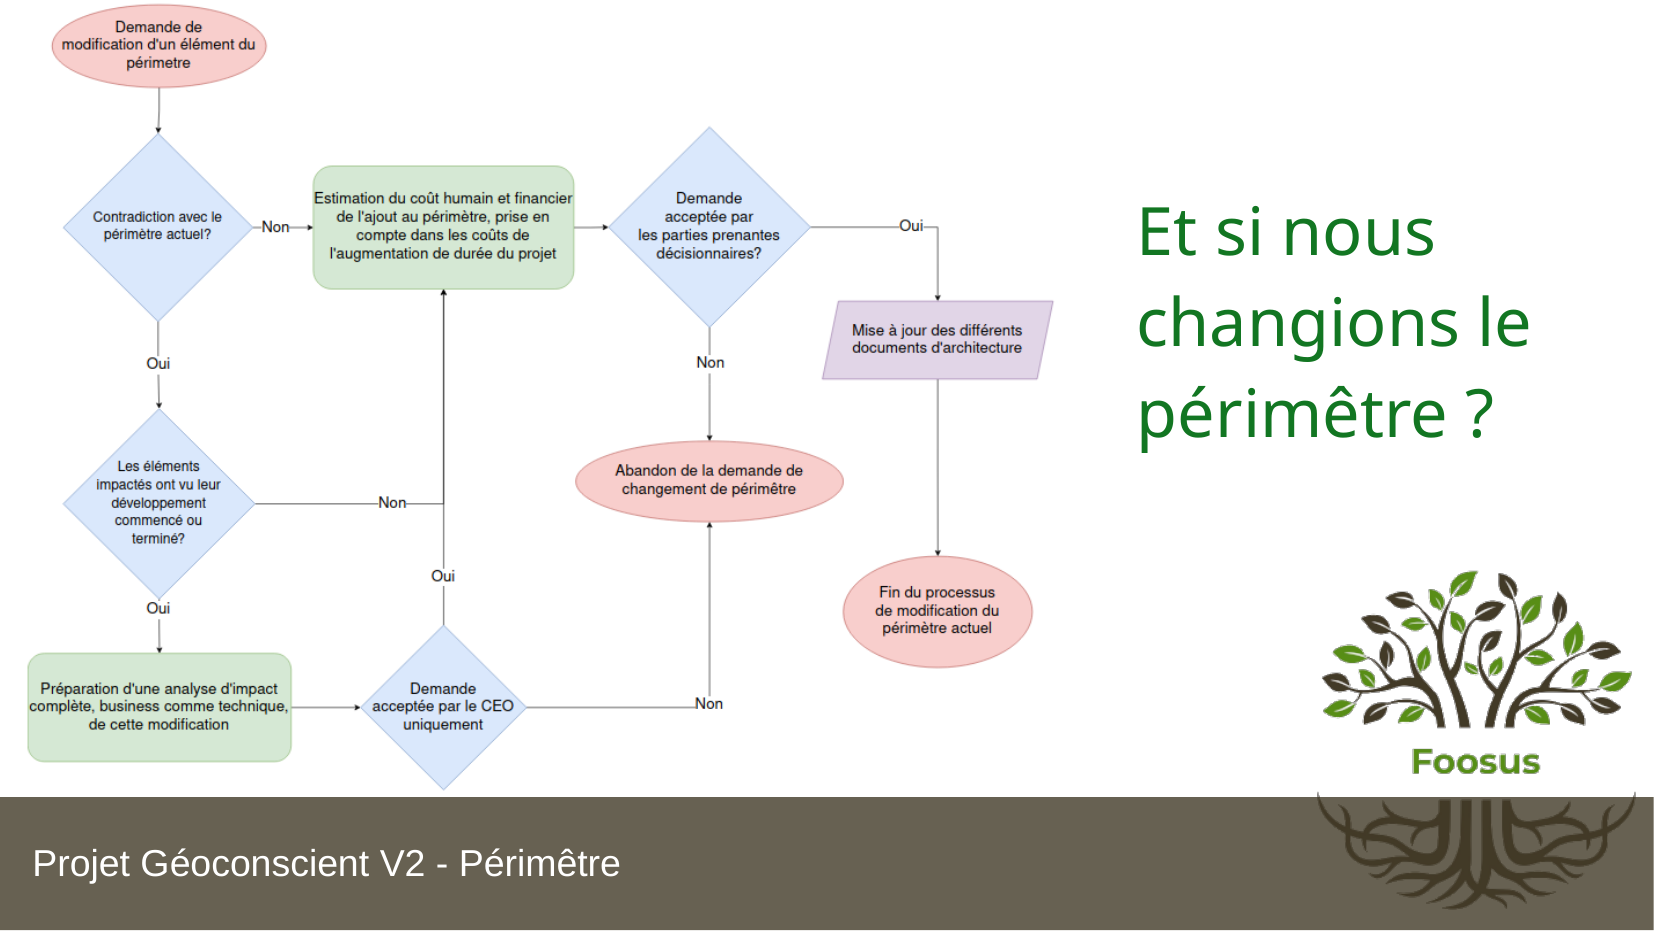

Et si nous changions le périmêtre ?
Projet Géoconscient V2 - Périmêtre